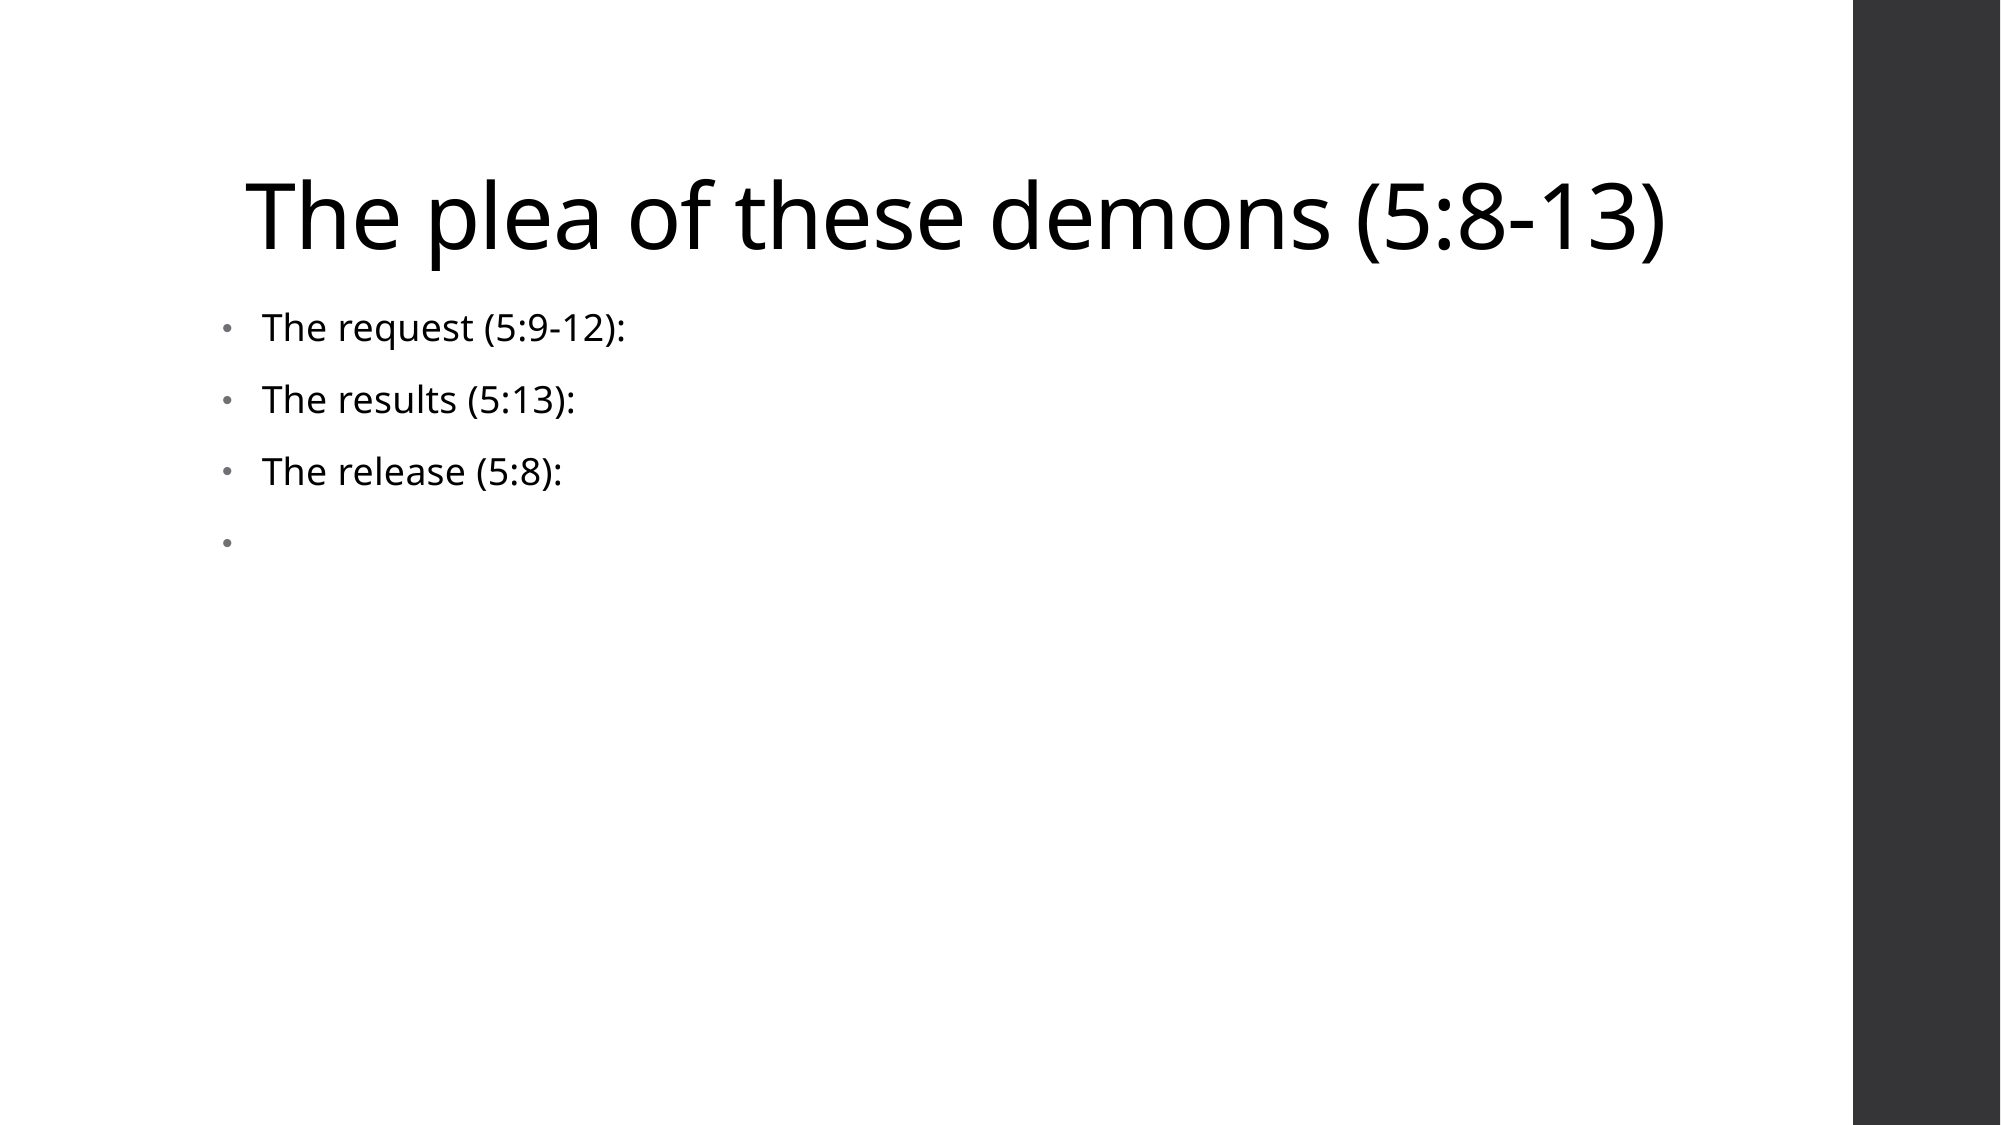

# The plea of these demons (5:8-13)
 The request (5:9-12):
 The results (5:13):
 The release (5:8):